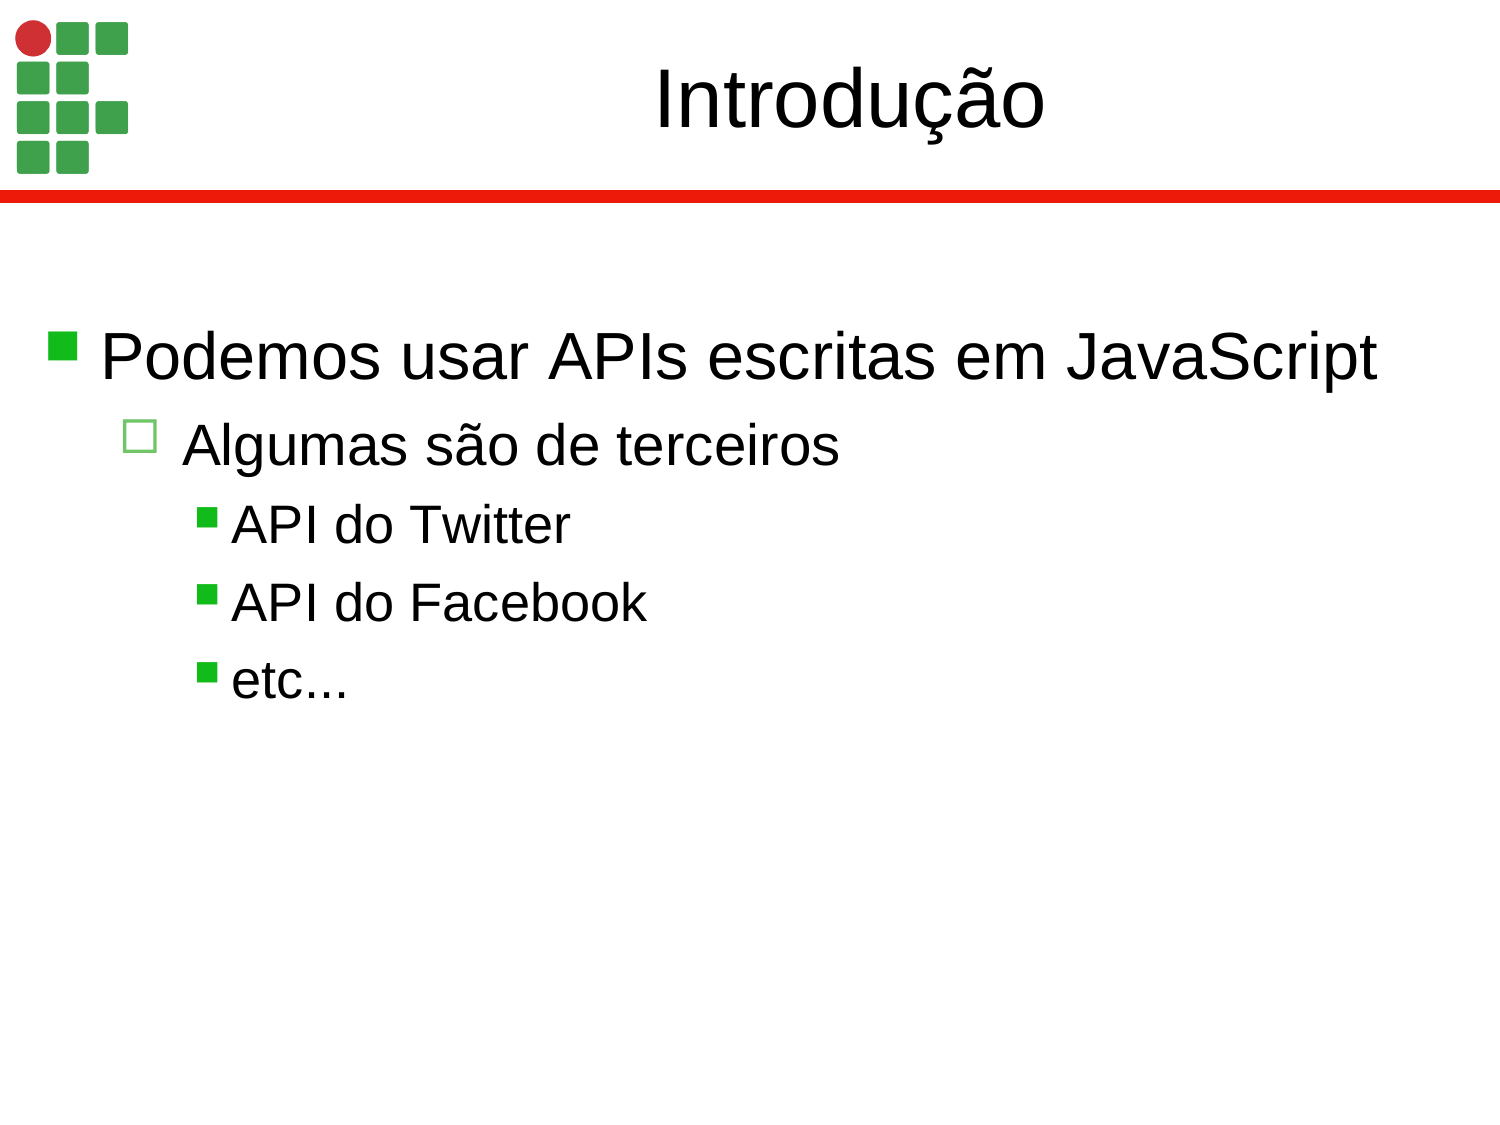

# Introdução
Podemos usar APIs escritas em JavaScript
 Algumas são de terceiros
API do Twitter
API do Facebook
etc...